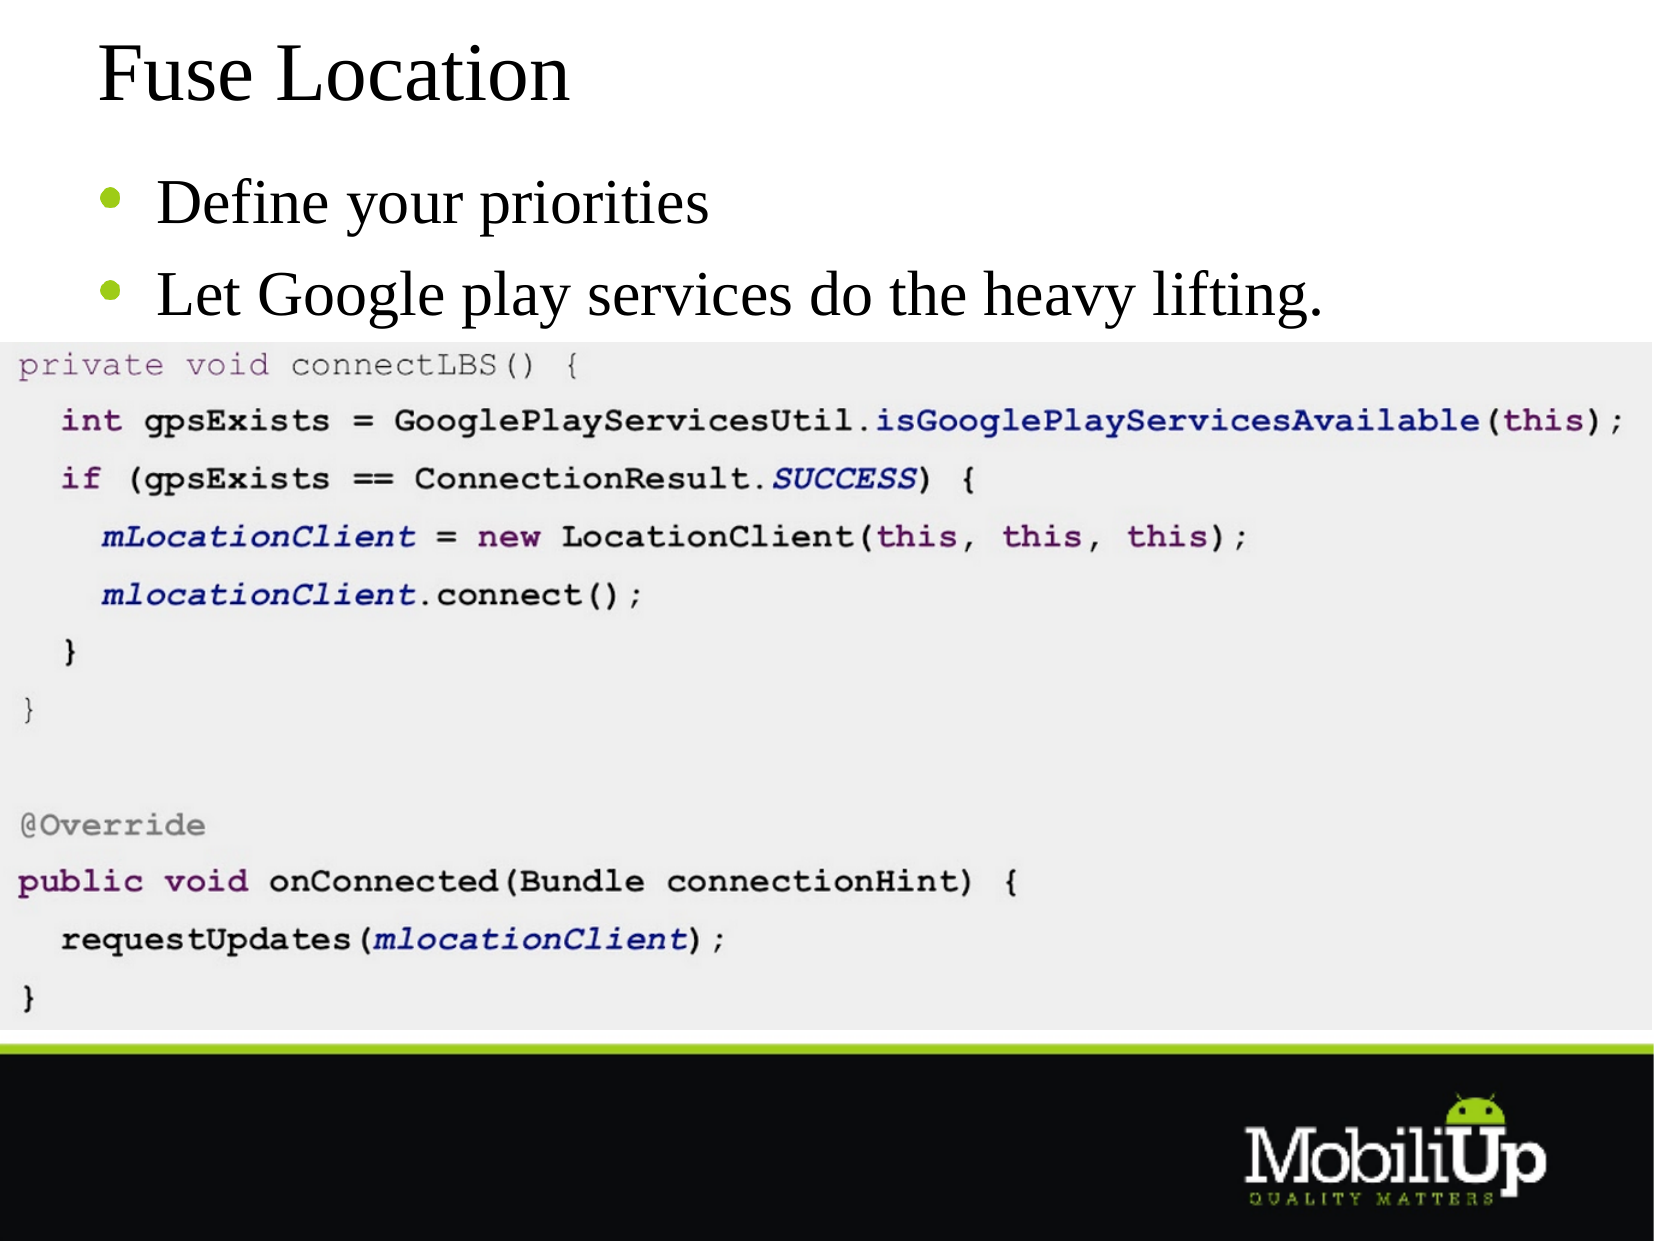

# Fuse Location
Define your priorities
Let Google play services do the heavy lifting.